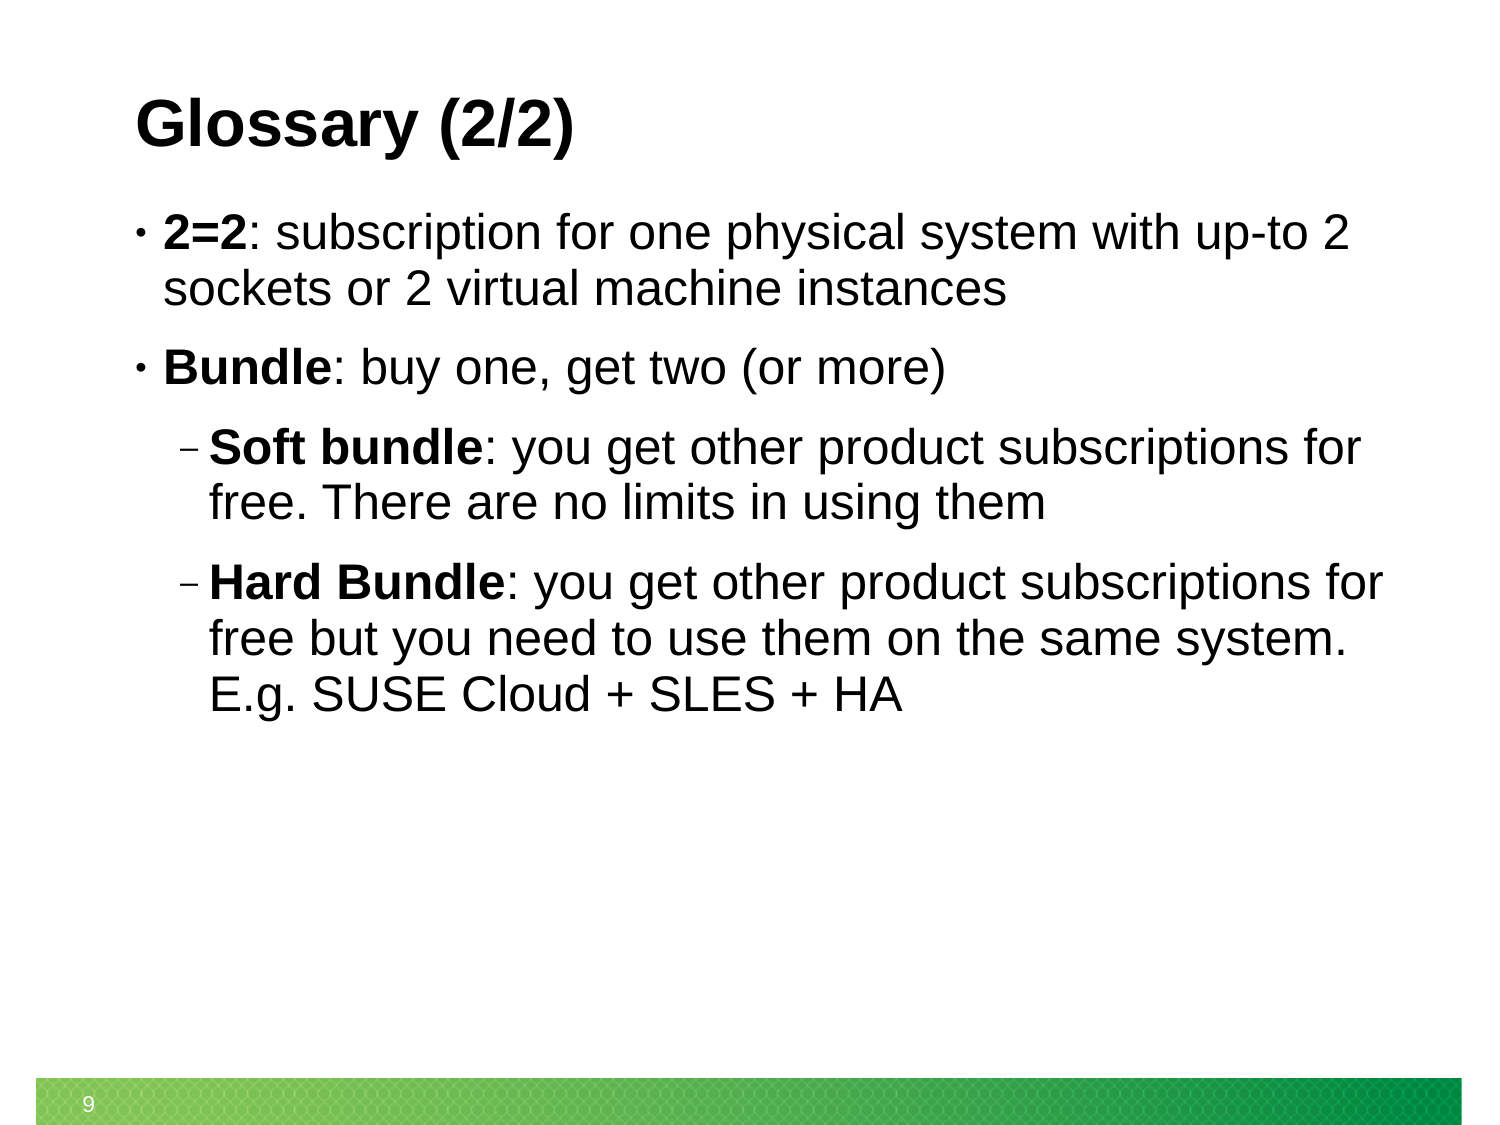

# Glossary (2/2)
2=2: subscription for one physical system with up-to 2 sockets or 2 virtual machine instances
Bundle: buy one, get two (or more)
Soft bundle: you get other product subscriptions for free. There are no limits in using them
Hard Bundle: you get other product subscriptions for free but you need to use them on the same system. E.g. SUSE Cloud + SLES + HA